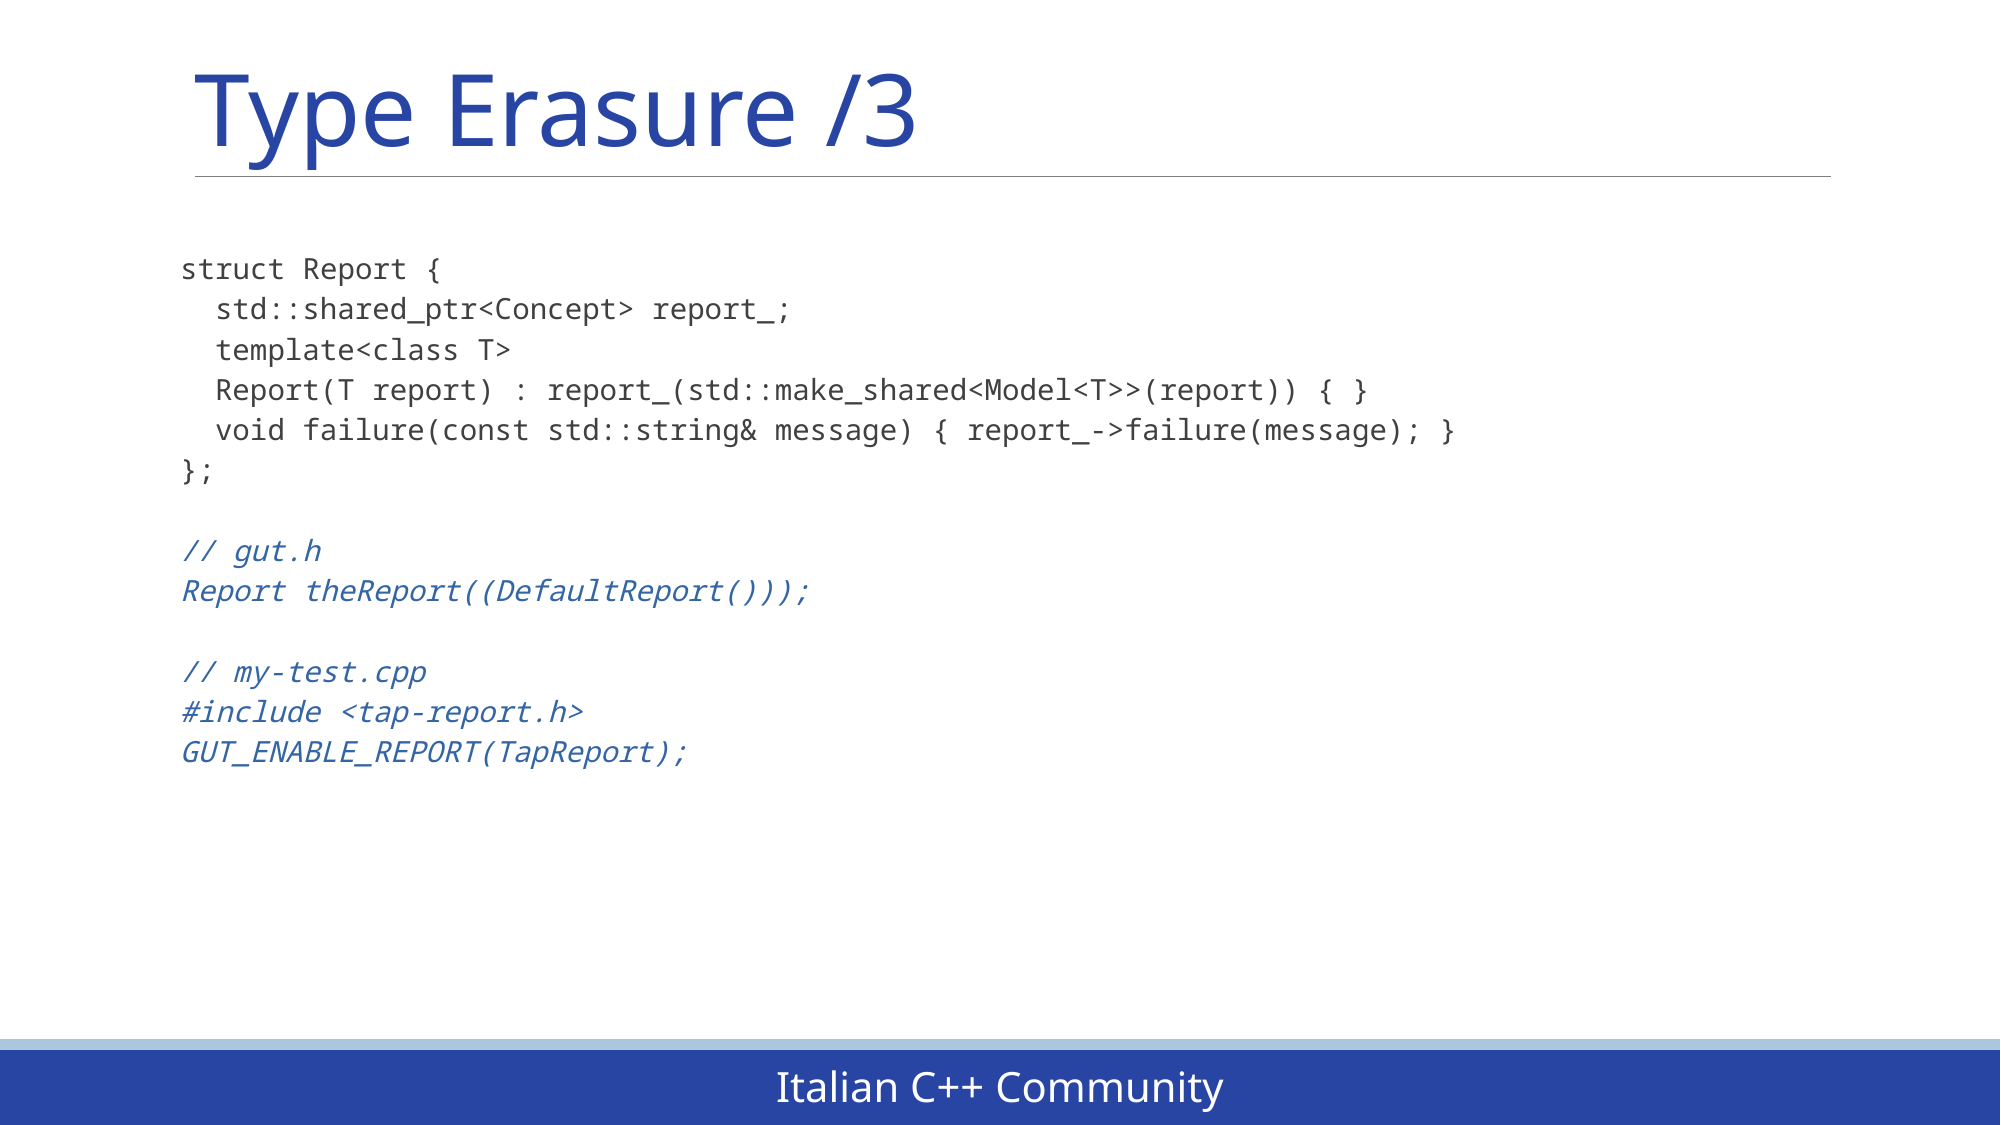

# Type Erasure /3
struct Report {
 std::shared_ptr<Concept> report_;
 template<class T>
 Report(T report) : report_(std::make_shared<Model<T>>(report)) { }
 void failure(const std::string& message) { report_->failure(message); }
};
// gut.h
Report theReport((DefaultReport()));
// my-test.cpp
#include <tap-report.h>
GUT_ENABLE_REPORT(TapReport);